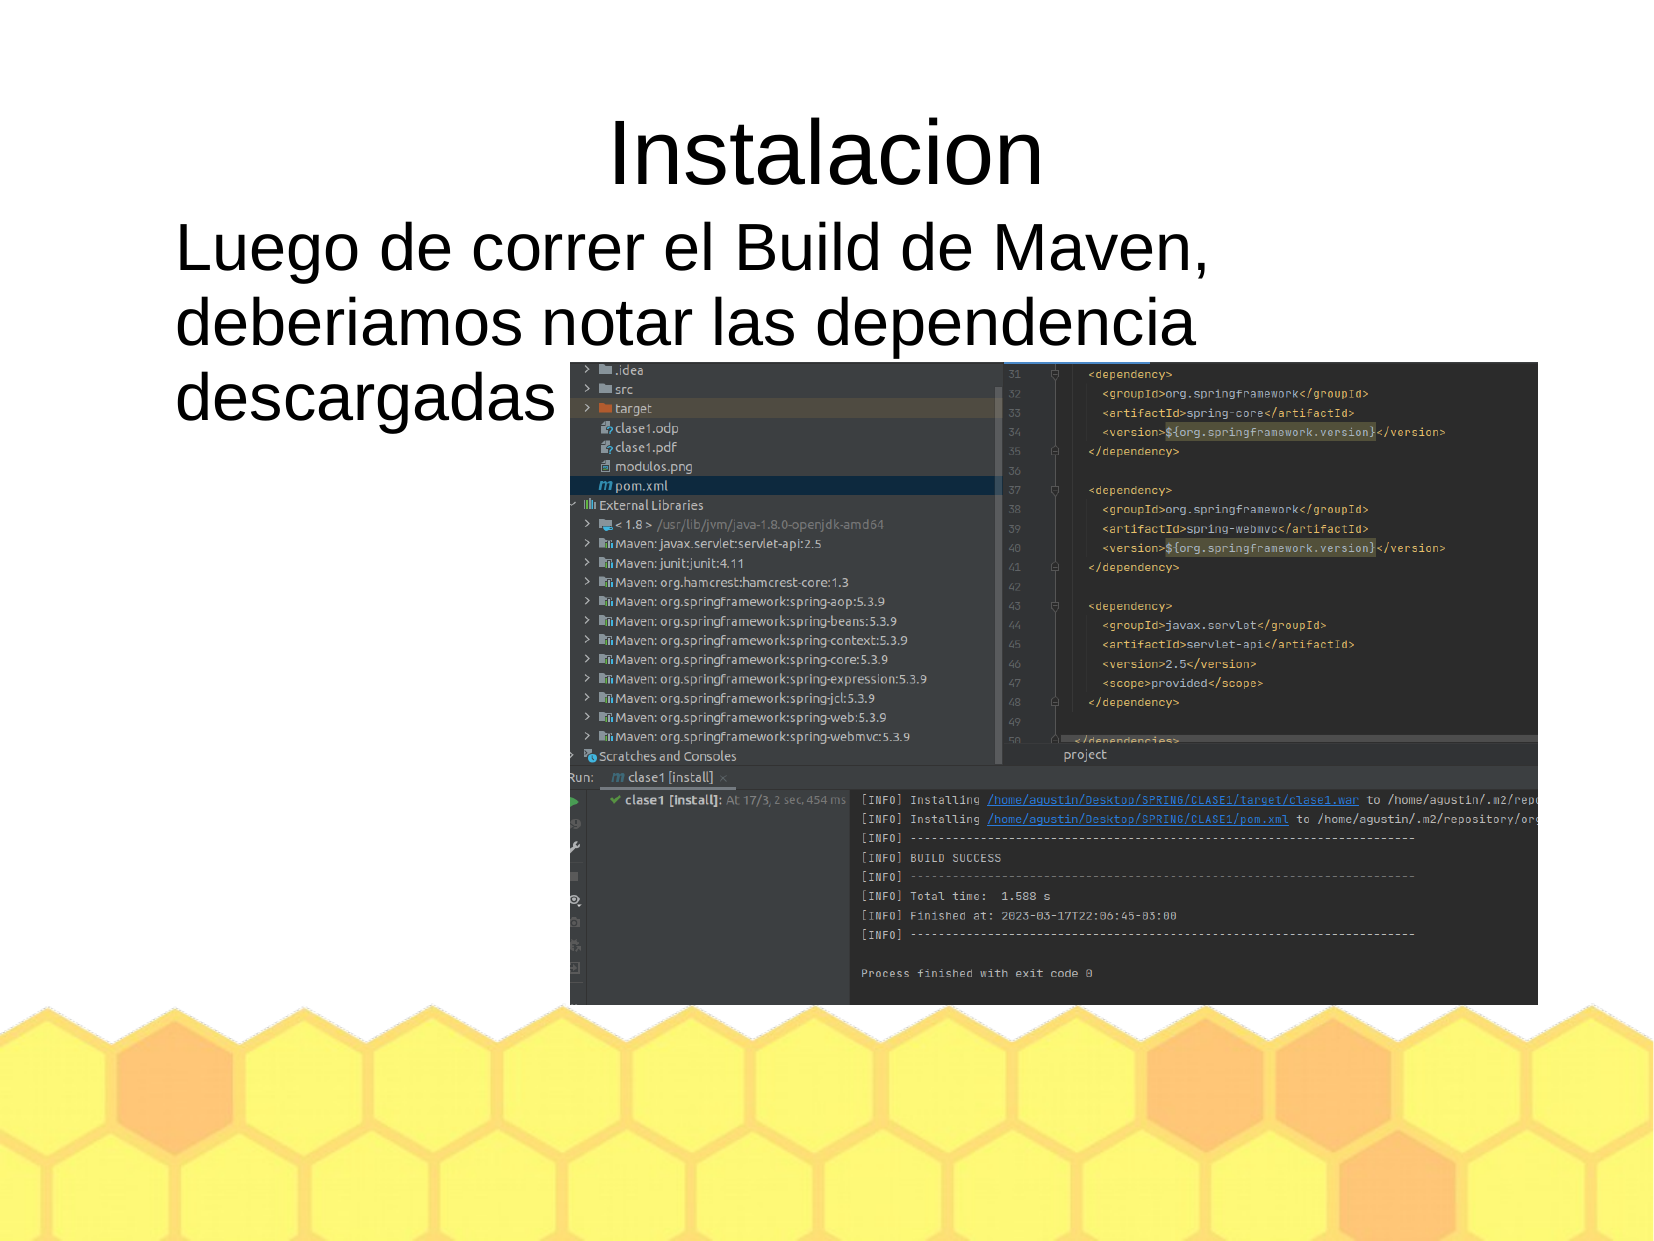

# Instalacion
Luego de correr el Build de Maven, deberiamos notar las dependencia descargadas